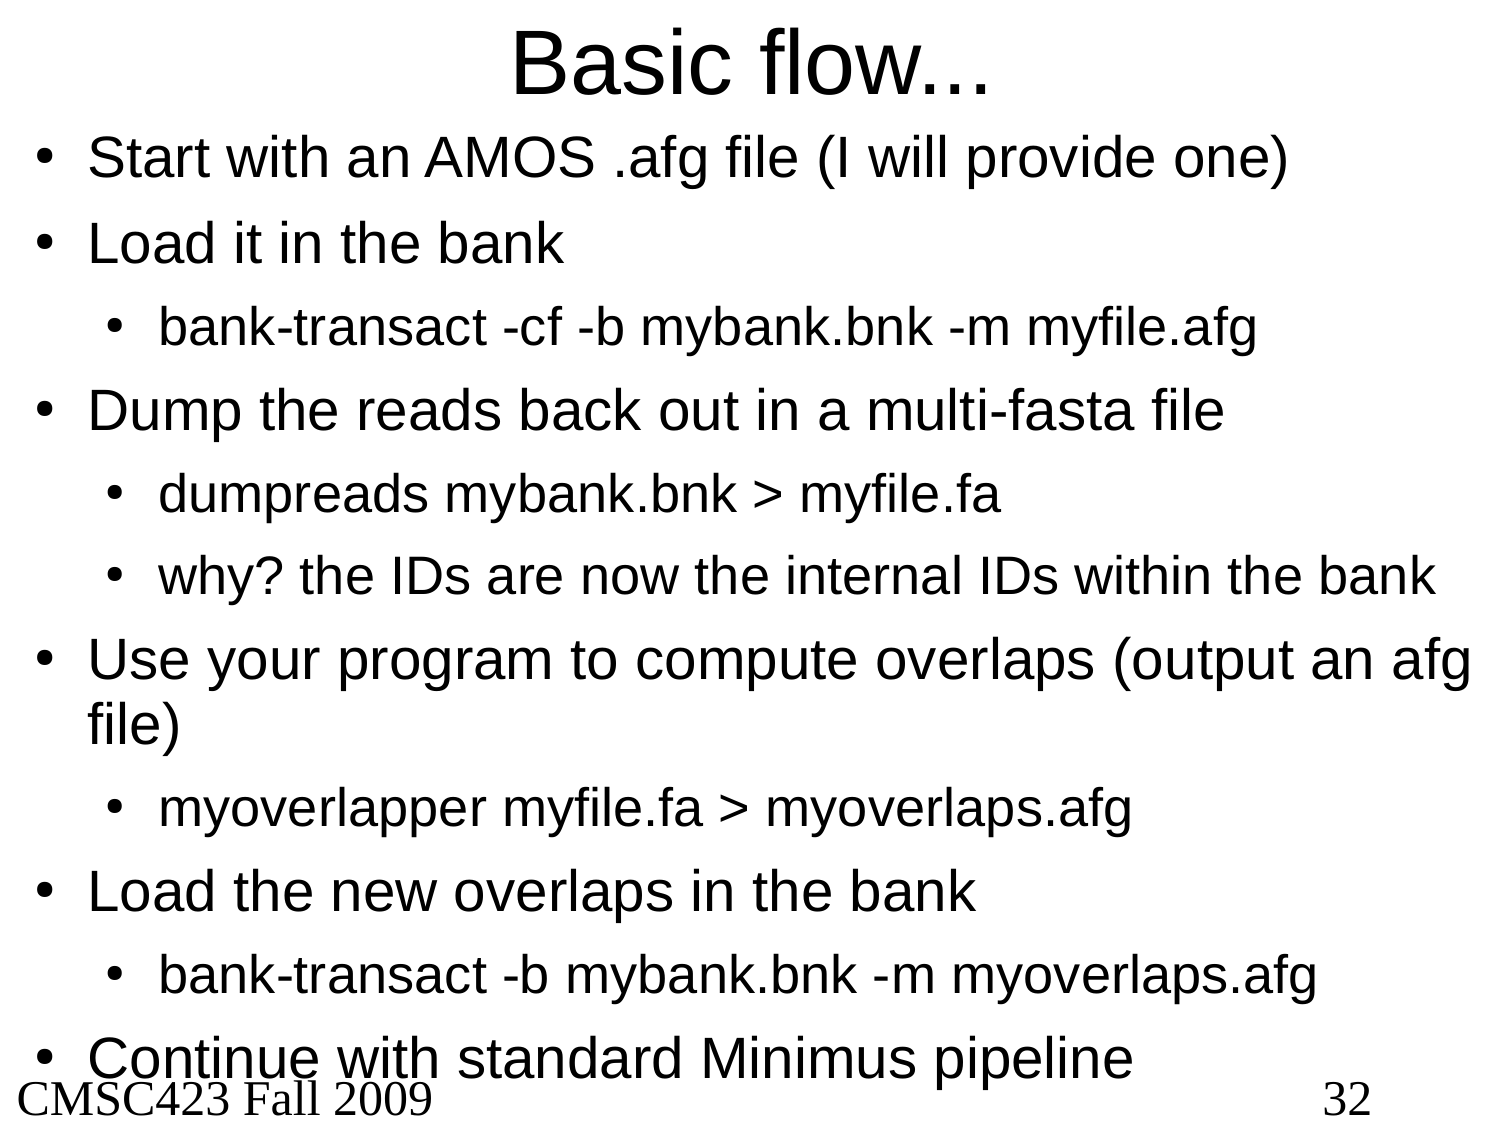

# Basic flow...
Start with an AMOS .afg file (I will provide one)
Load it in the bank
bank-transact -cf -b mybank.bnk -m myfile.afg
Dump the reads back out in a multi-fasta file
dumpreads mybank.bnk > myfile.fa
why? the IDs are now the internal IDs within the bank
Use your program to compute overlaps (output an afg file)
myoverlapper myfile.fa > myoverlaps.afg
Load the new overlaps in the bank
bank-transact -b mybank.bnk -m myoverlaps.afg
Continue with standard Minimus pipeline
CMSC423 Fall 2009
32